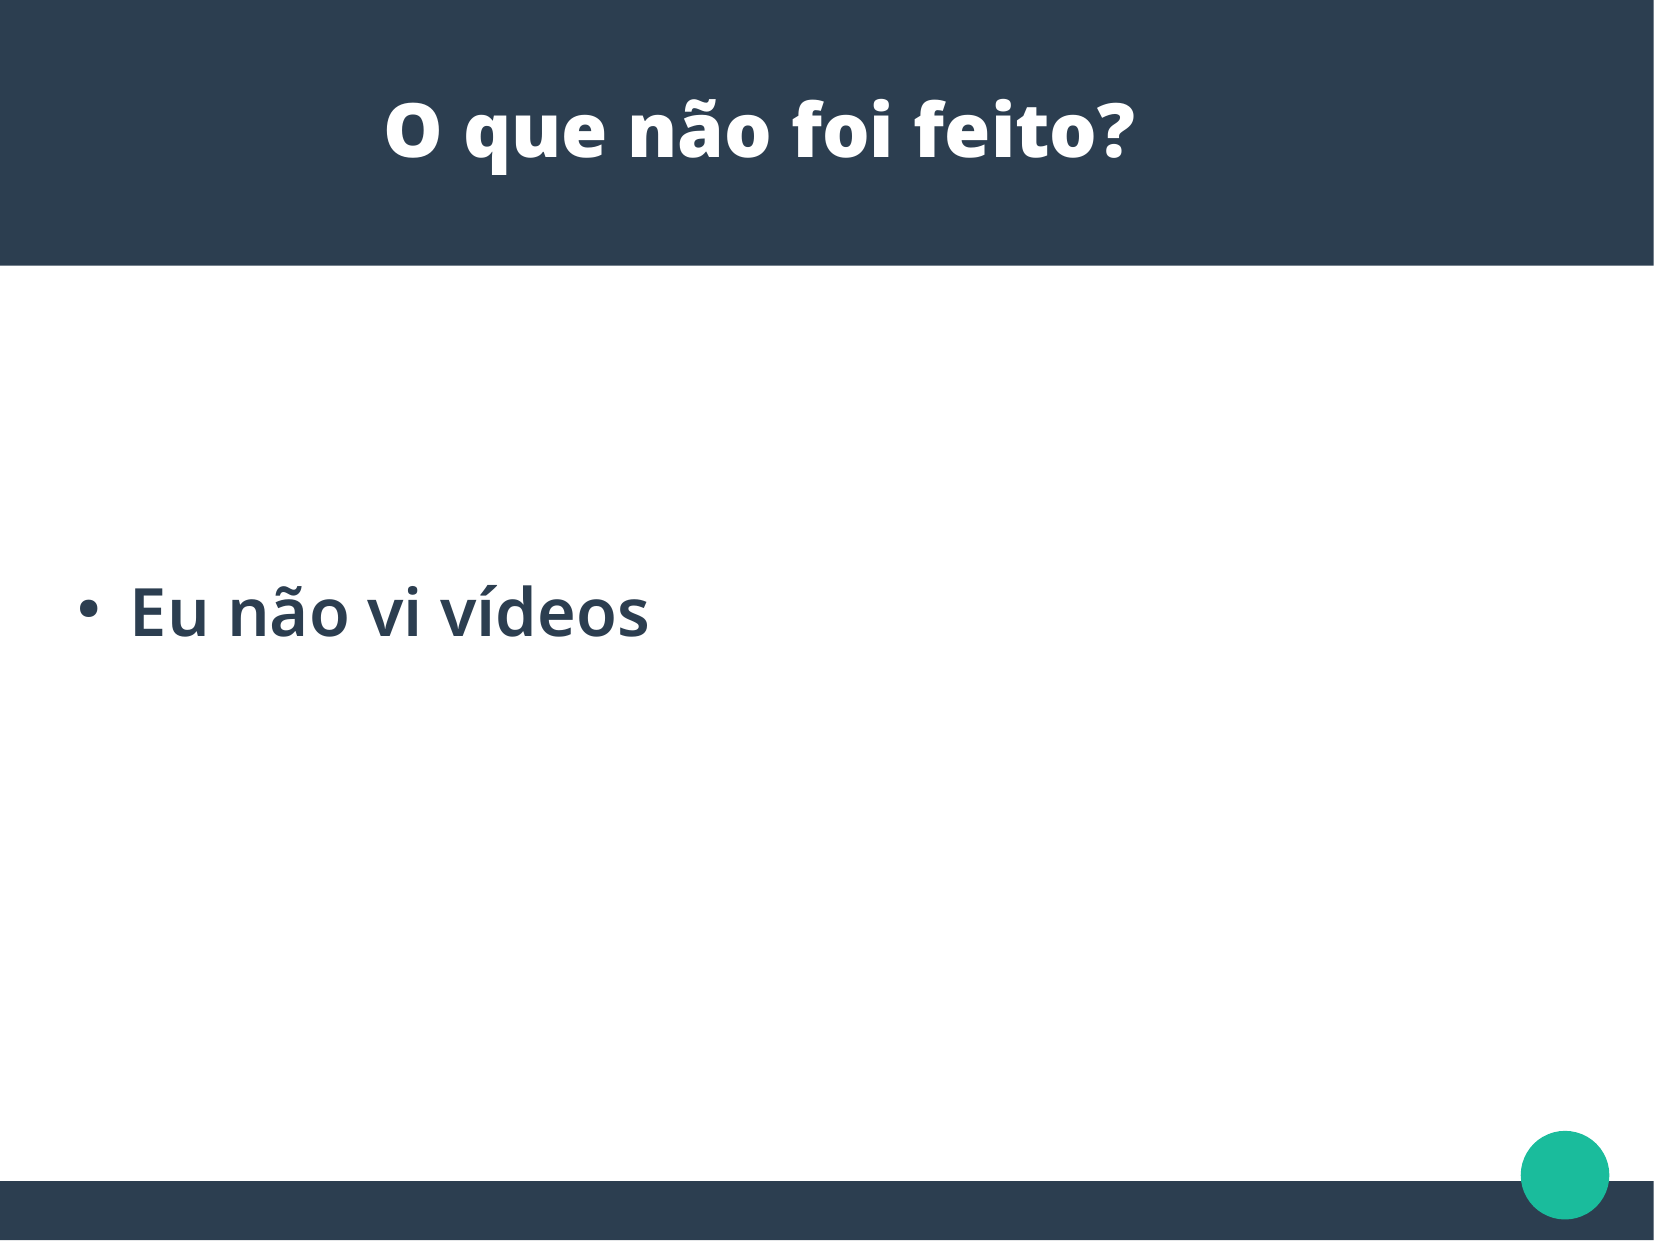

# O que não foi feito?
Eu não vi vídeos